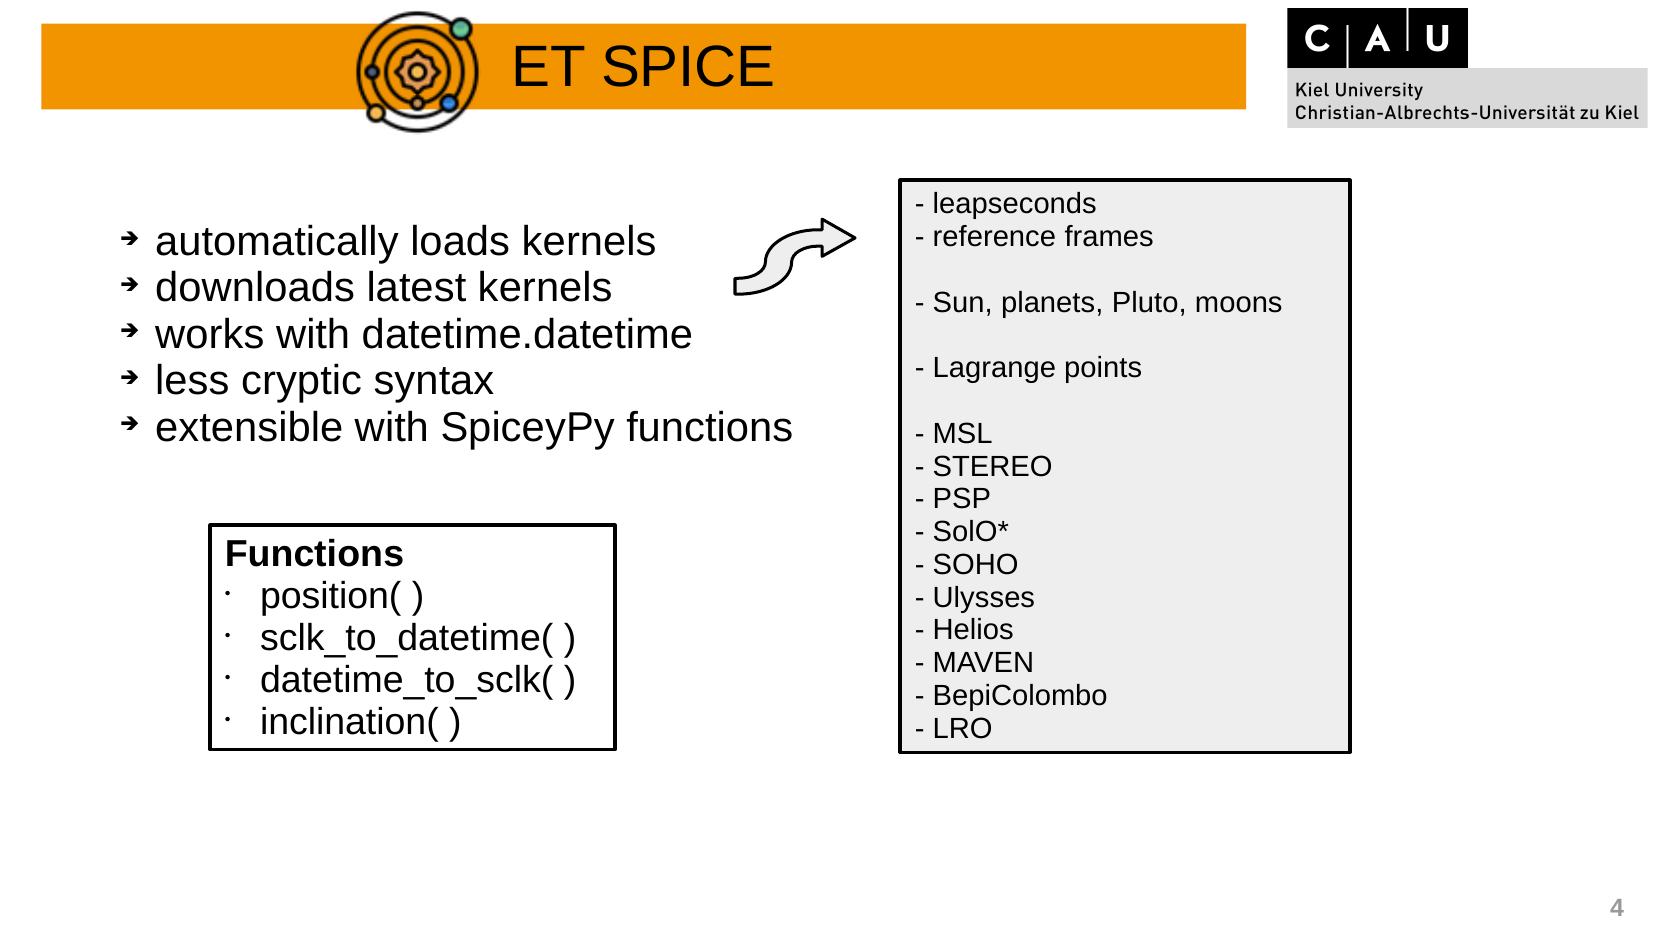

# ET SPICE
- leapseconds
- reference frames
- Sun, planets, Pluto, moons
- Lagrange points
- MSL
- STEREO
- PSP
- SolO*
- SOHO
- Ulysses
- Helios
- MAVEN
- BepiColombo
- LRO
automatically loads kernels
downloads latest kernels
works with datetime.datetime
less cryptic syntax
extensible with SpiceyPy functions
Functions
position( )
sclk_to_datetime( )
datetime_to_sclk( )
inclination( )
4